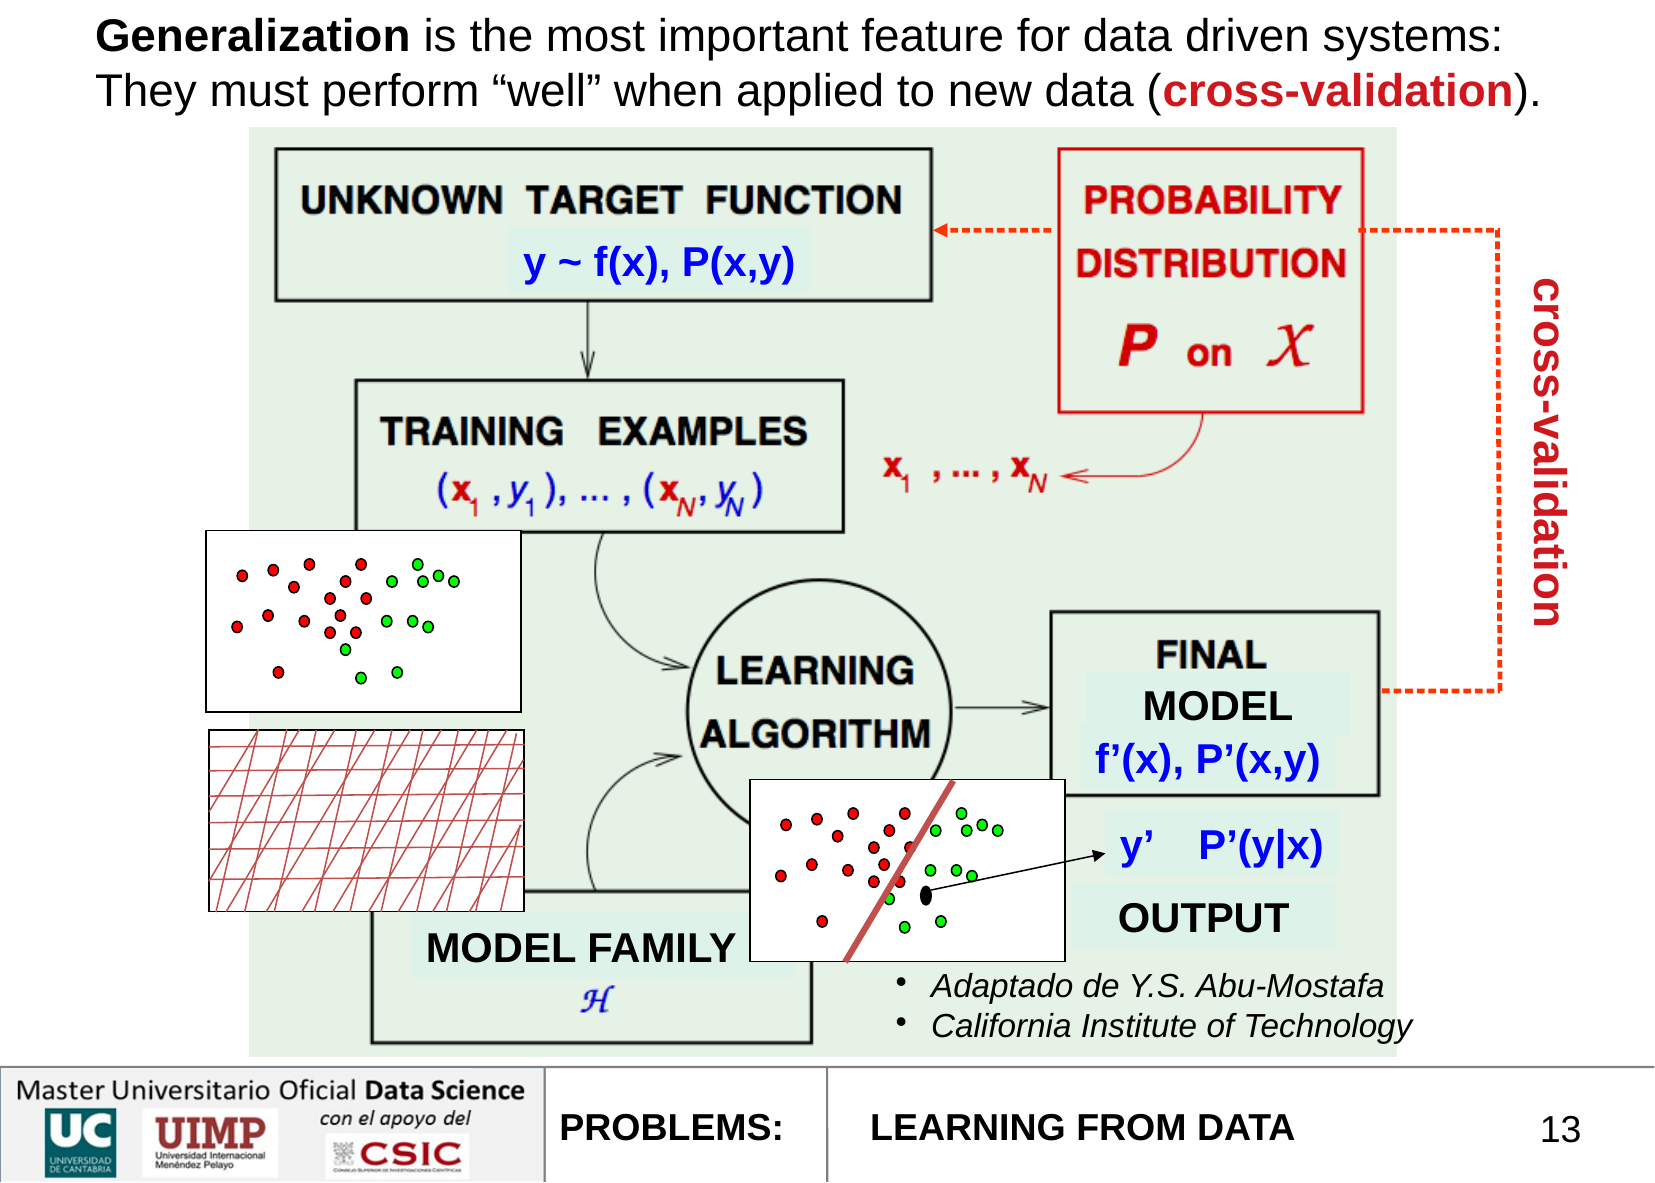

Generalization is the most important feature for data driven systems:
They must perform “well” when applied to new data (cross-validation).
y ~ f(x), P(x,y)
cross-validation
MODEL
f’(x), P’(x,y)
y’ P’(y|x)
OUTPUT
MODEL FAMILY
Adaptado de Y.S. Abu-Mostafa
California Institute of Technology
LEARNING FROM DATA